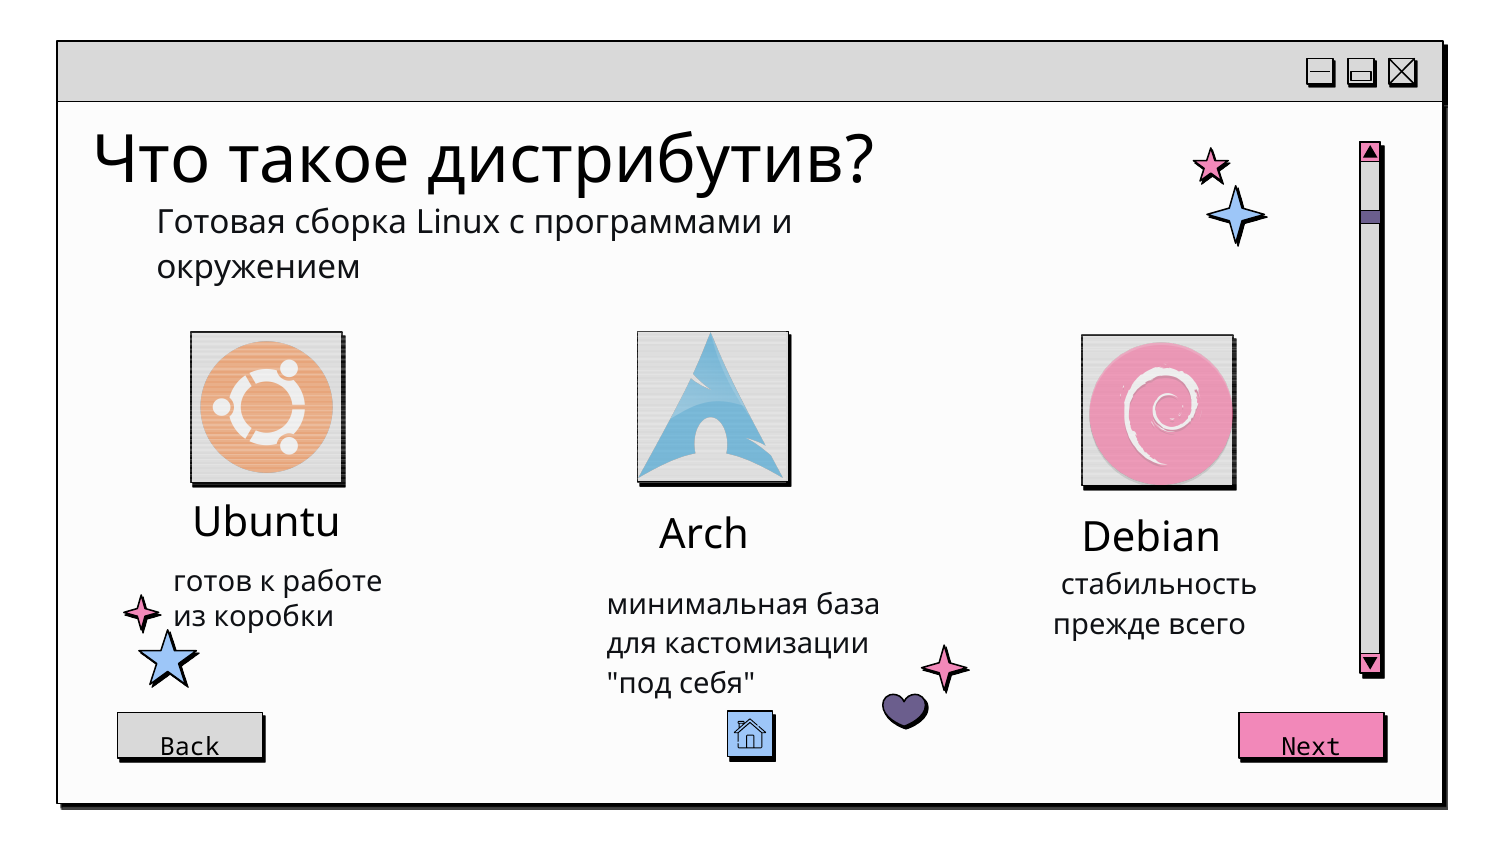

# Что такое дистрибутив?
Готовая сборка Linux с программами и окружением
Ubuntu
Arch
Debian
 минимальная база для кастомизации "под себя"
готов к работе
из коробки
 стабильность прежде всего
Back
Next